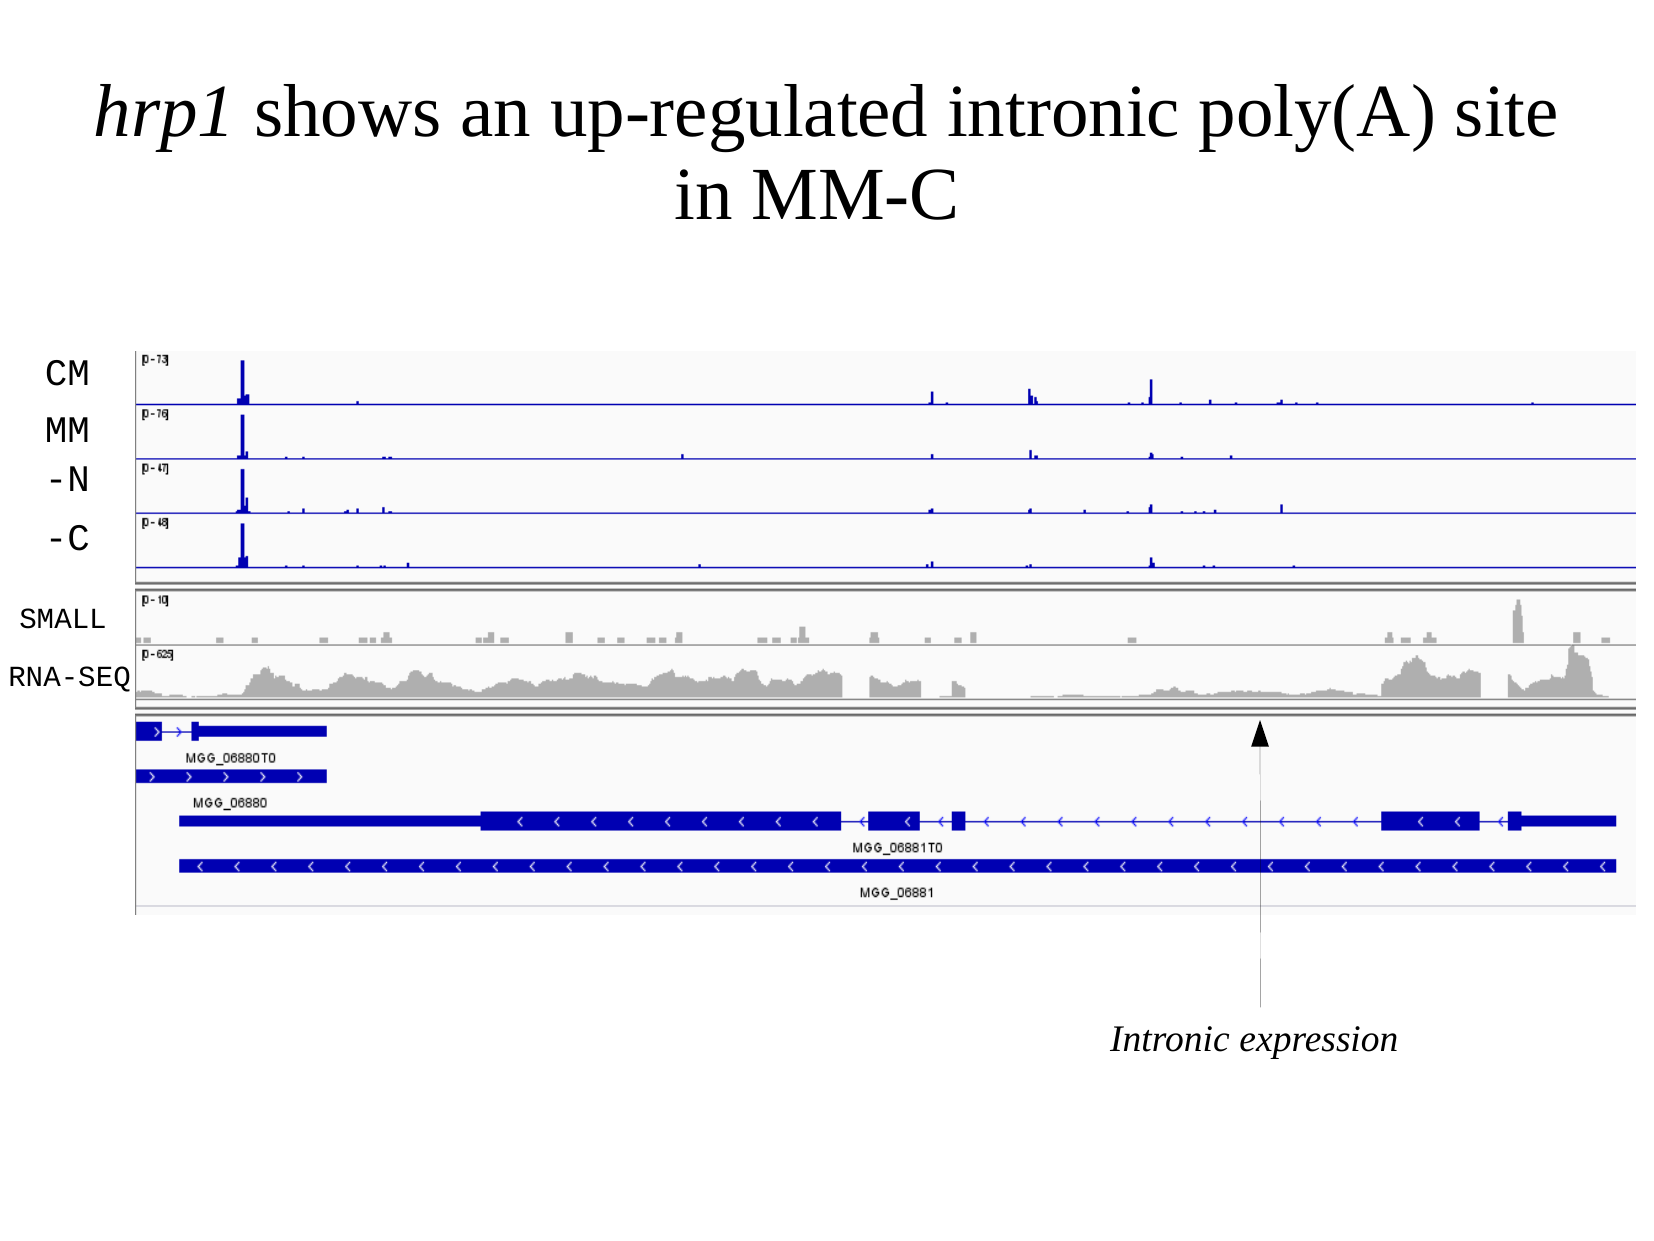

# hrp1 shows an up-regulated intronic poly(A) site in MM-C
CM
MM
-N
-C
SMALL
RNA-SEQ
Intronic expression